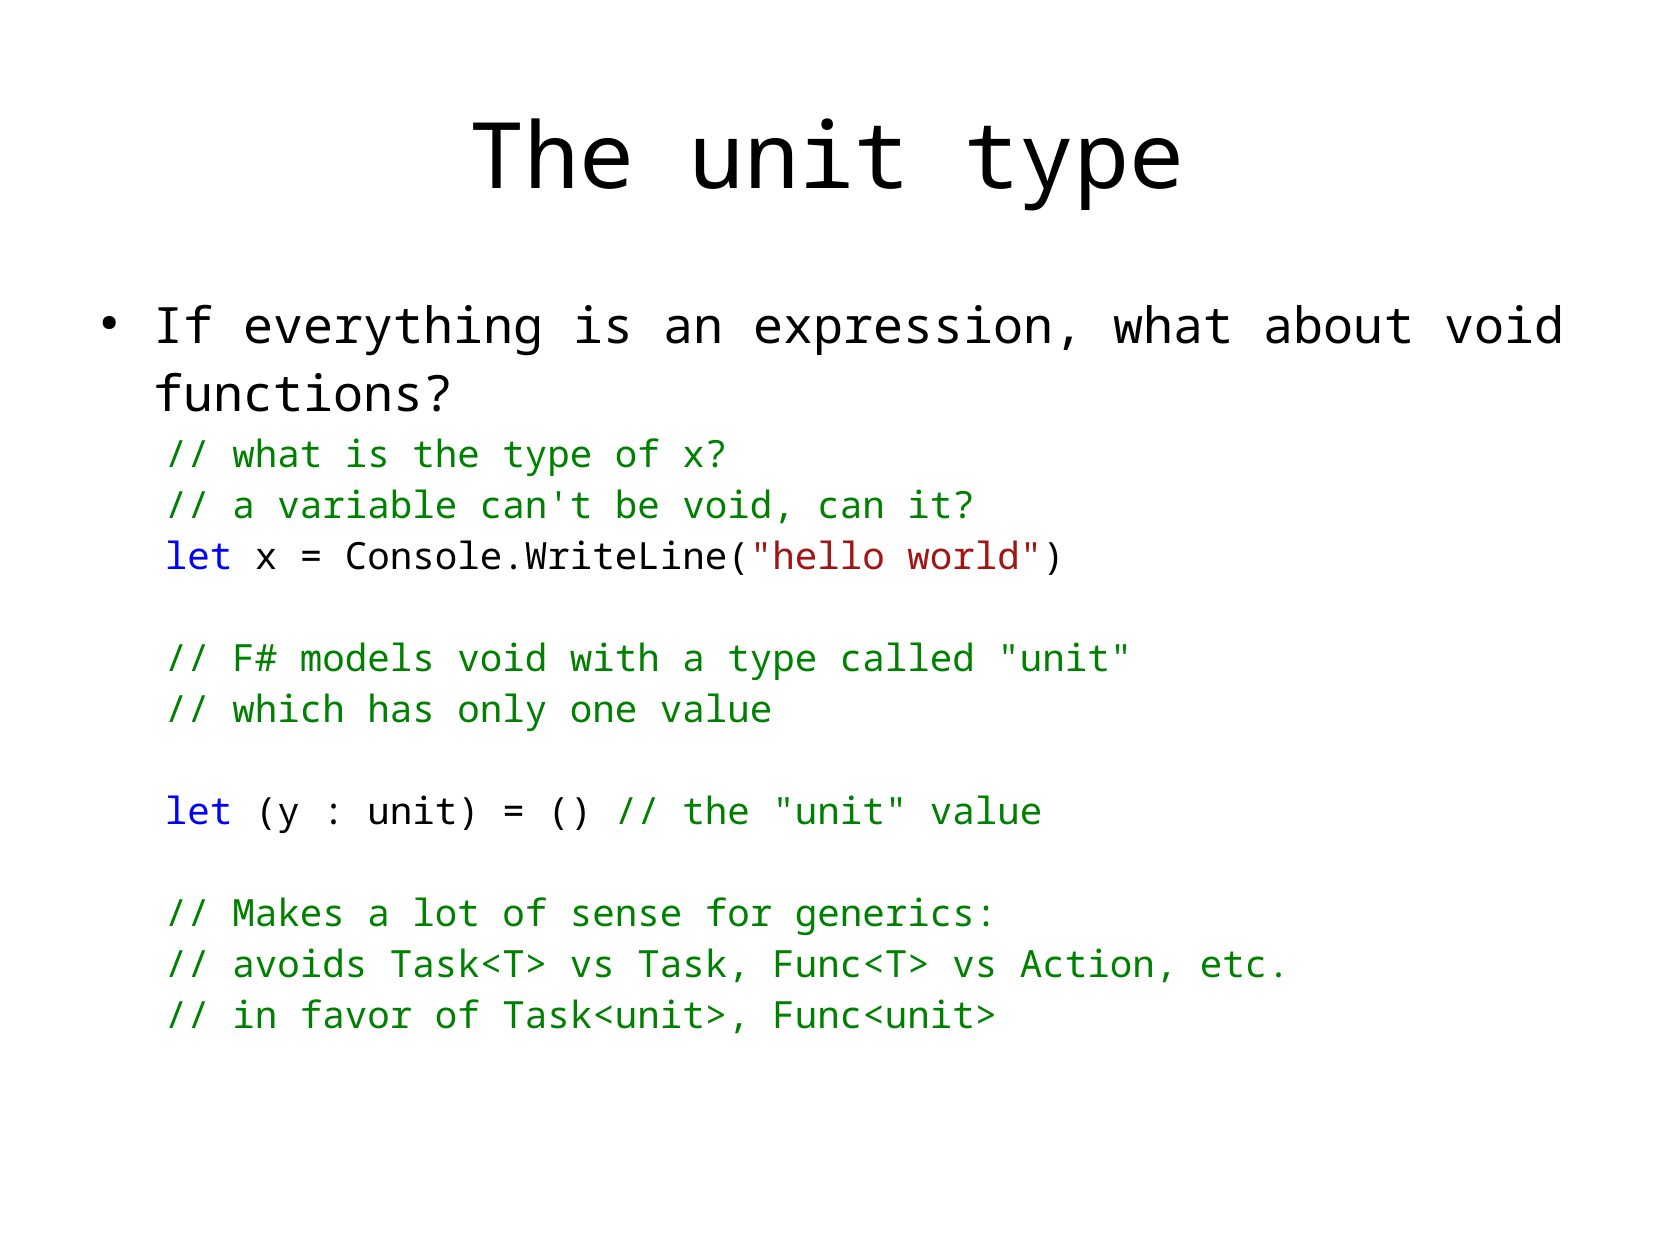

# The unit type
If everything is an expression, what about void functions?
// what is the type of x?
// a variable can't be void, can it?
let x = Console.WriteLine("hello world")
// F# models void with a type called "unit"
// which has only one value
let (y : unit) = () // the "unit" value
// Makes a lot of sense for generics:
// avoids Task<T> vs Task, Func<T> vs Action, etc.
// in favor of Task<unit>, Func<unit>